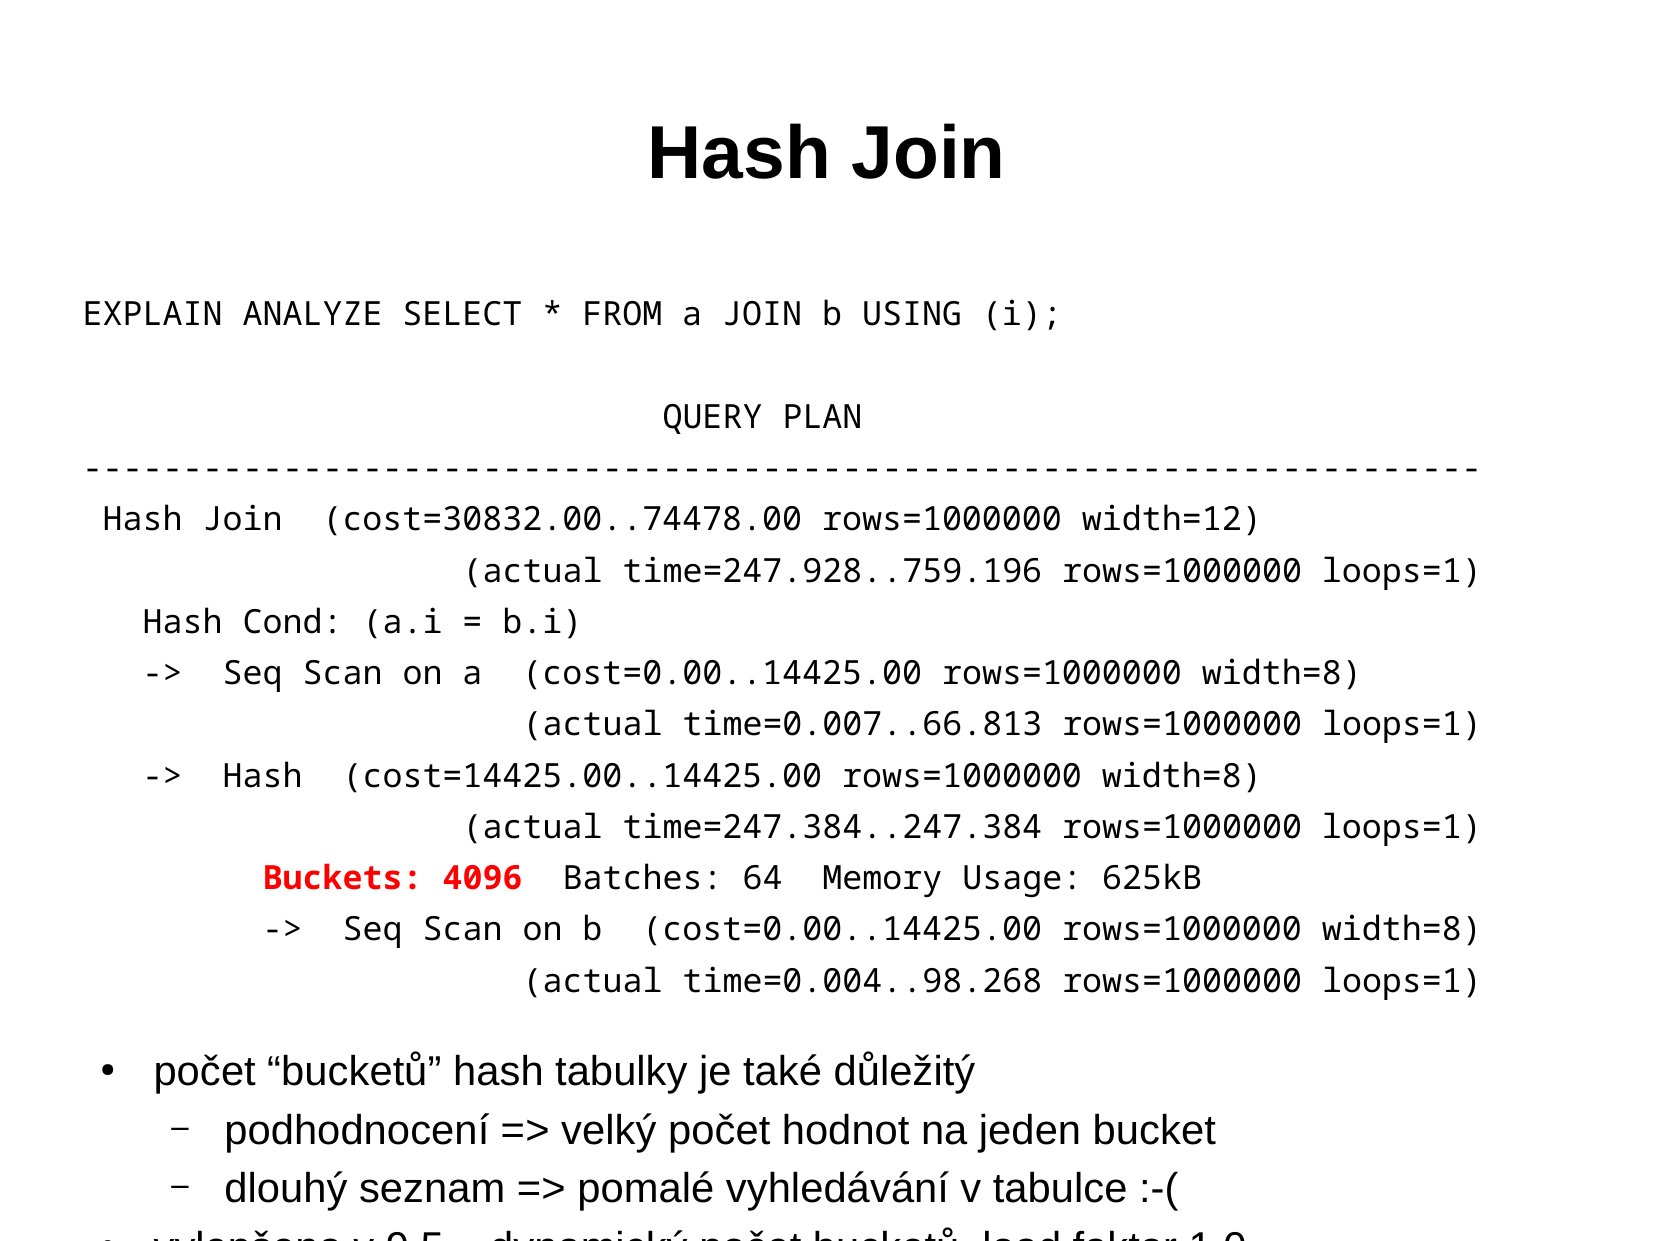

# Hash Join
EXPLAIN ANALYZE SELECT * FROM a JOIN b USING (i);
 QUERY PLAN
----------------------------------------------------------------------
 Hash Join (cost=30832.00..74478.00 rows=1000000 width=12)
 (actual time=247.928..759.196 rows=1000000 loops=1)
 Hash Cond: (a.i = b.i)
 -> Seq Scan on a (cost=0.00..14425.00 rows=1000000 width=8)
 (actual time=0.007..66.813 rows=1000000 loops=1)
 -> Hash (cost=14425.00..14425.00 rows=1000000 width=8)
 (actual time=247.384..247.384 rows=1000000 loops=1)
 Buckets: 4096 Batches: 64 Memory Usage: 625kB
 -> Seq Scan on b (cost=0.00..14425.00 rows=1000000 width=8)
 (actual time=0.004..98.268 rows=1000000 loops=1)
počet “bucketů” hash tabulky je také důležitý
podhodnocení => velký počet hodnot na jeden bucket
dlouhý seznam => pomalé vyhledávání v tabulce :-(
vylepšeno v 9.5 – dynamický počet bucketů, load faktor 1.0